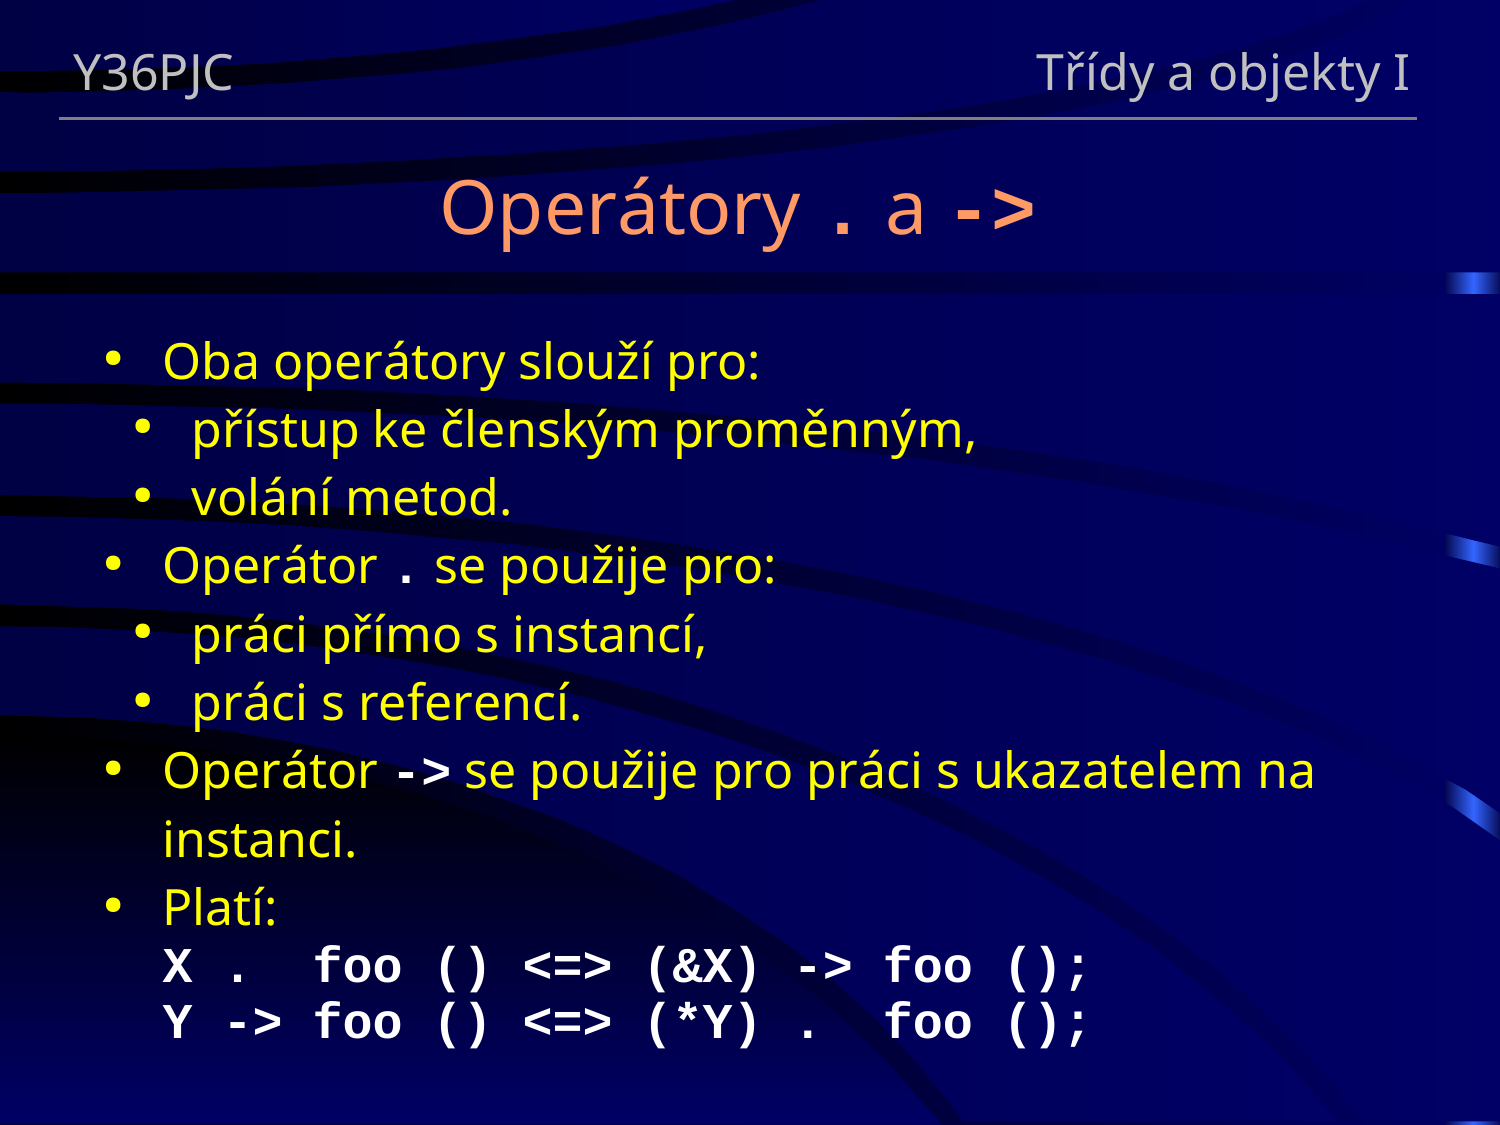

Y36PJC
Třídy a objekty I
Operátory . a ->
Oba operátory slouží pro:
přístup ke členským proměnným,
volání metod.
Operátor . se použije pro:
práci přímo s instancí,
práci s referencí.
Operátor -> se použije pro práci s ukazatelem na instanci.
Platí:
	X . foo () <=> (&X) -> foo ();
	Y -> foo () <=> (*Y) . foo ();